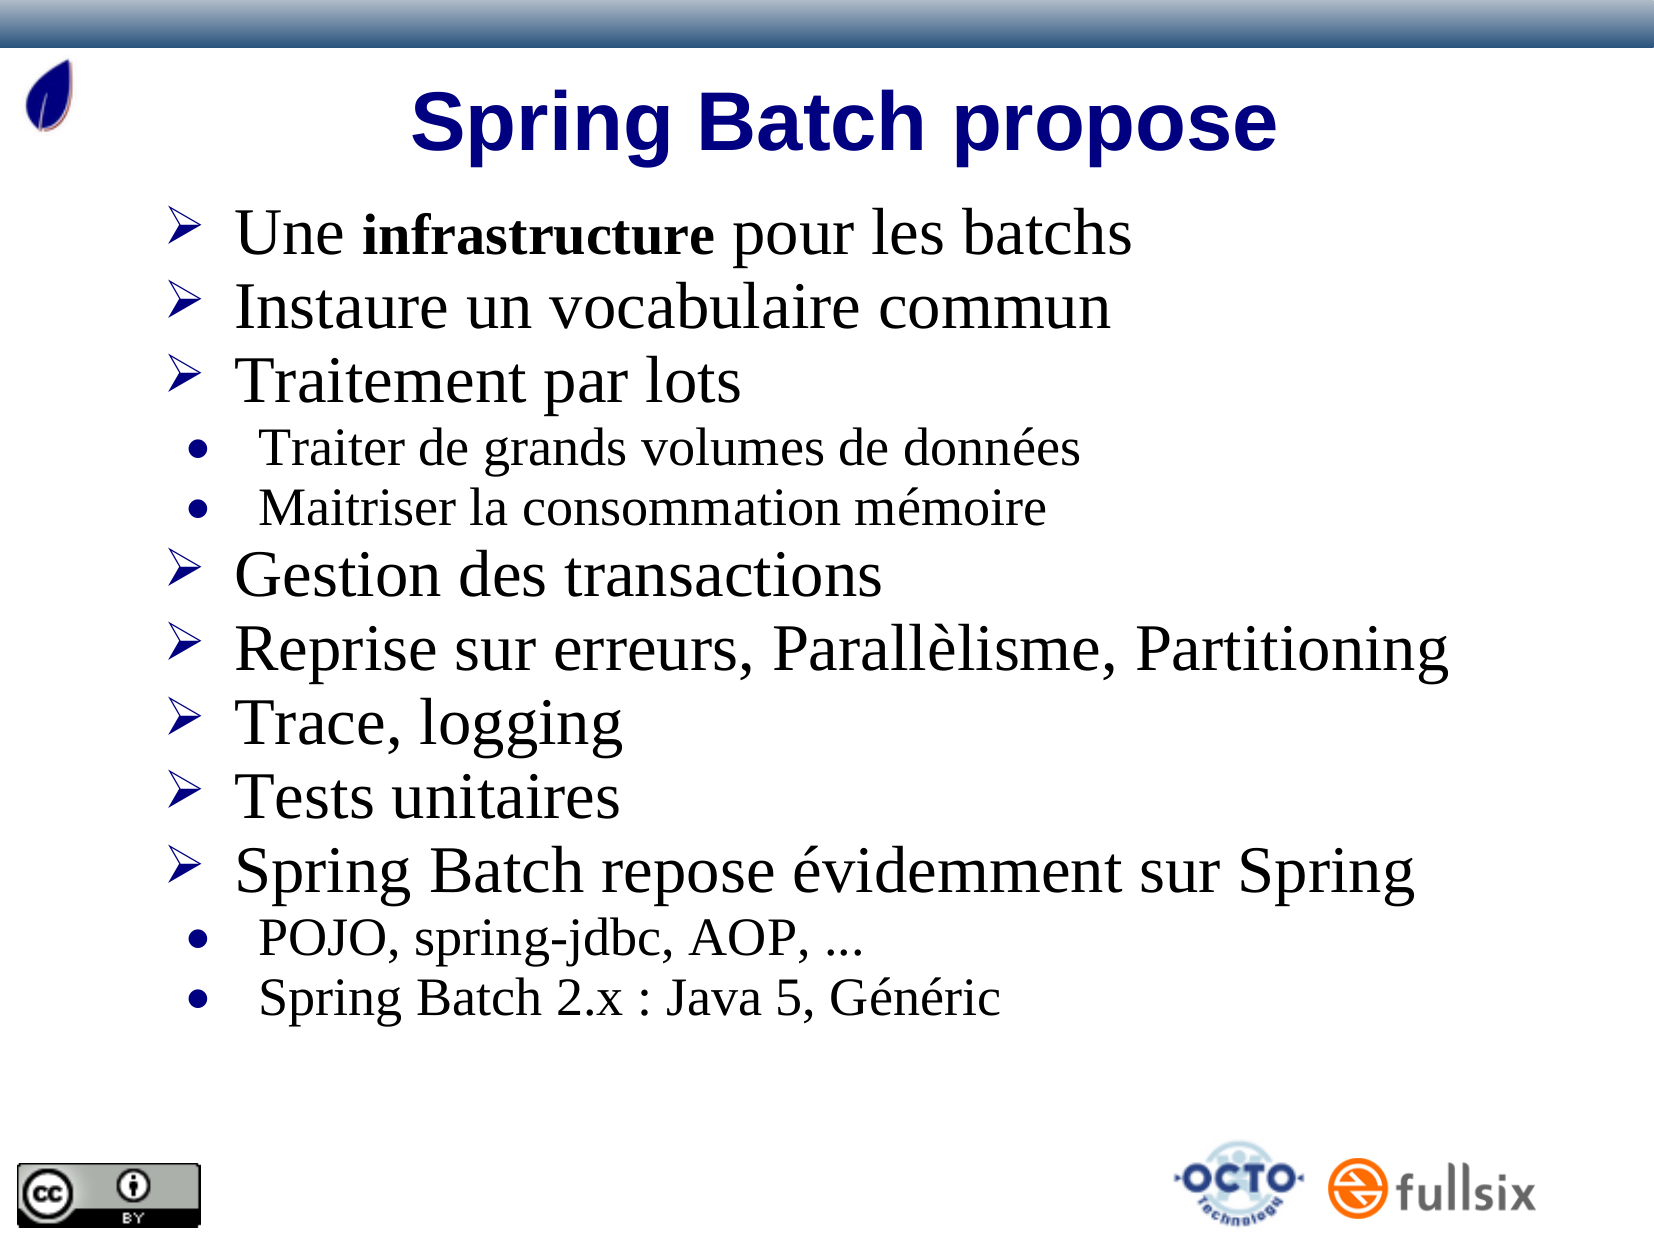

# Spring Batch propose
Une infrastructure pour les batchs
Instaure un vocabulaire commun
Traitement par lots
Traiter de grands volumes de données
Maitriser la consommation mémoire
Gestion des transactions
Reprise sur erreurs, Parallèlisme, Partitioning
Trace, logging
Tests unitaires
Spring Batch repose évidemment sur Spring
POJO, spring-jdbc, AOP, ...
Spring Batch 2.x : Java 5, Généric